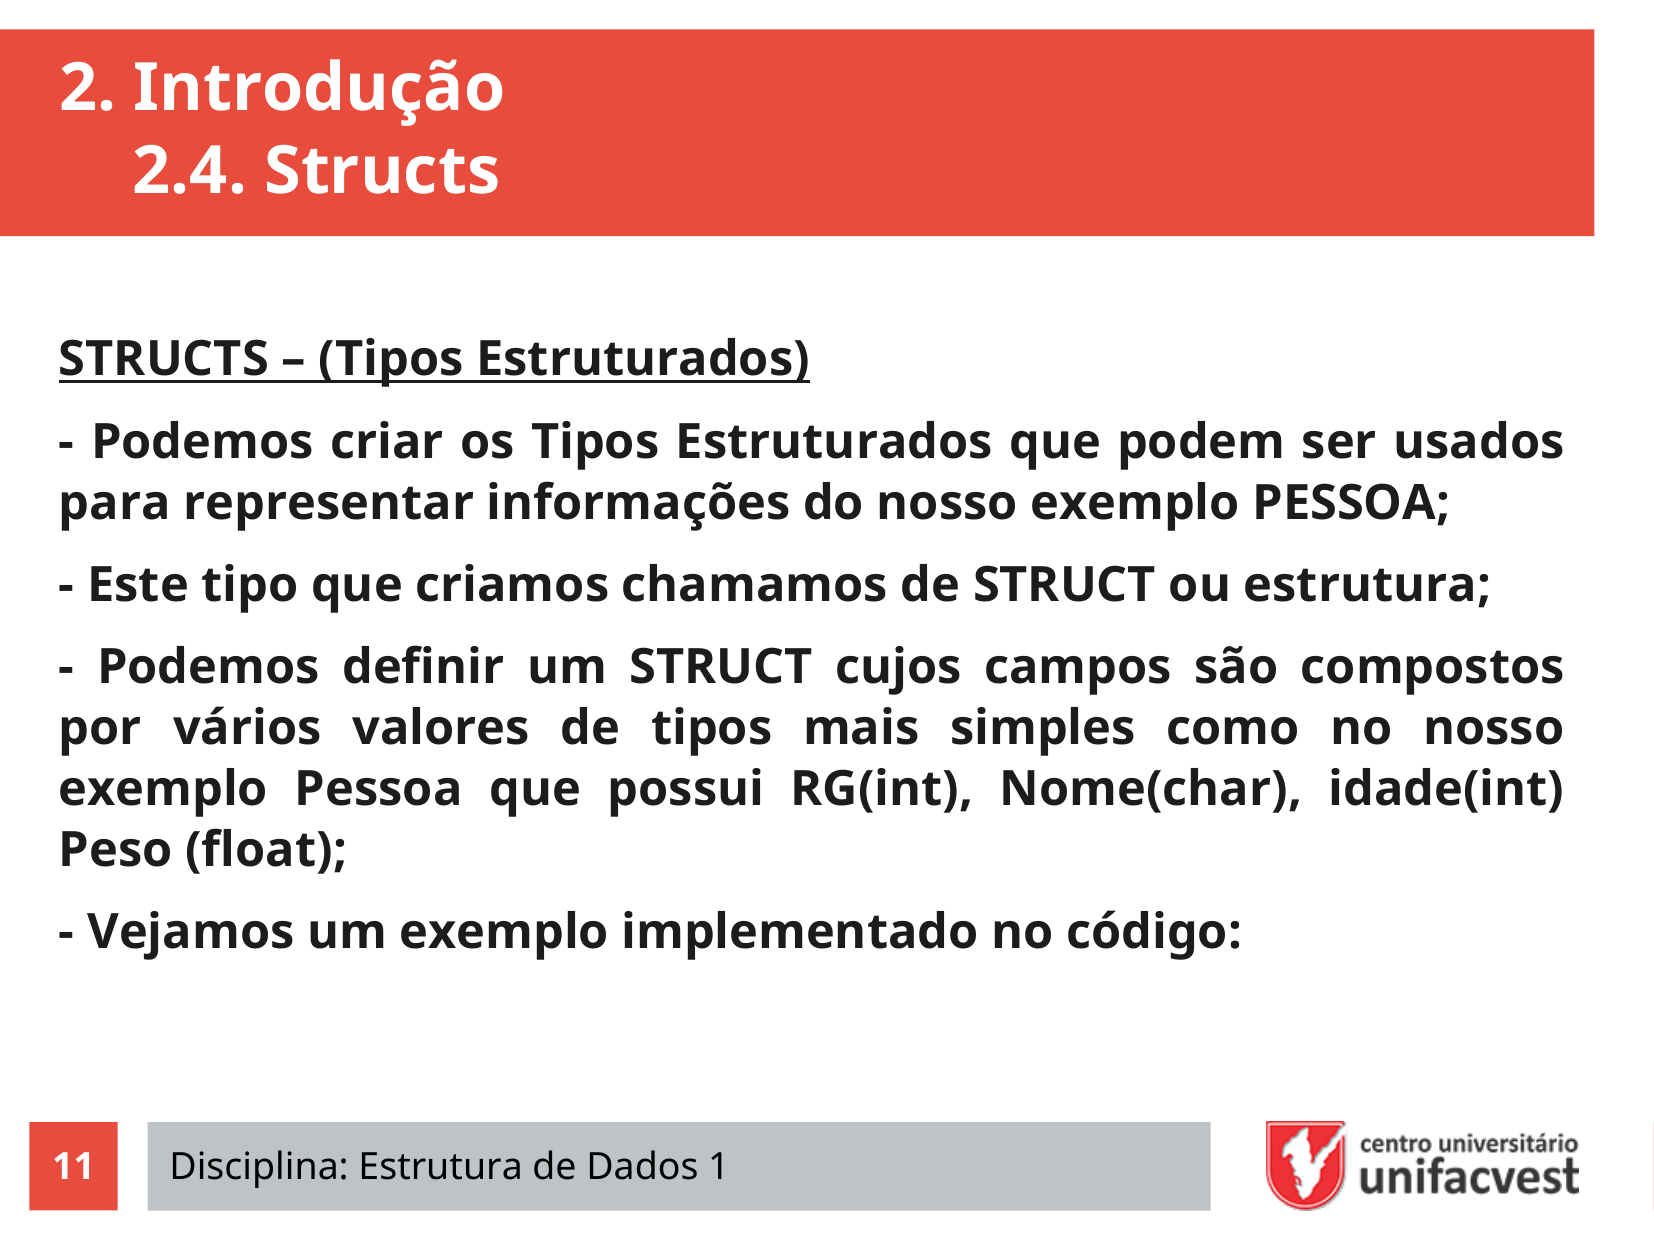

# 2. Introdução 2.4. Structs
STRUCTS – (Tipos Estruturados)
- Podemos criar os Tipos Estruturados que podem ser usados para representar informações do nosso exemplo PESSOA;
- Este tipo que criamos chamamos de STRUCT ou estrutura;
- Podemos definir um STRUCT cujos campos são compostos por vários valores de tipos mais simples como no nosso exemplo Pessoa que possui RG(int), Nome(char), idade(int) Peso (float);
- Vejamos um exemplo implementado no código:
11
Disciplina: Estrutura de Dados 1